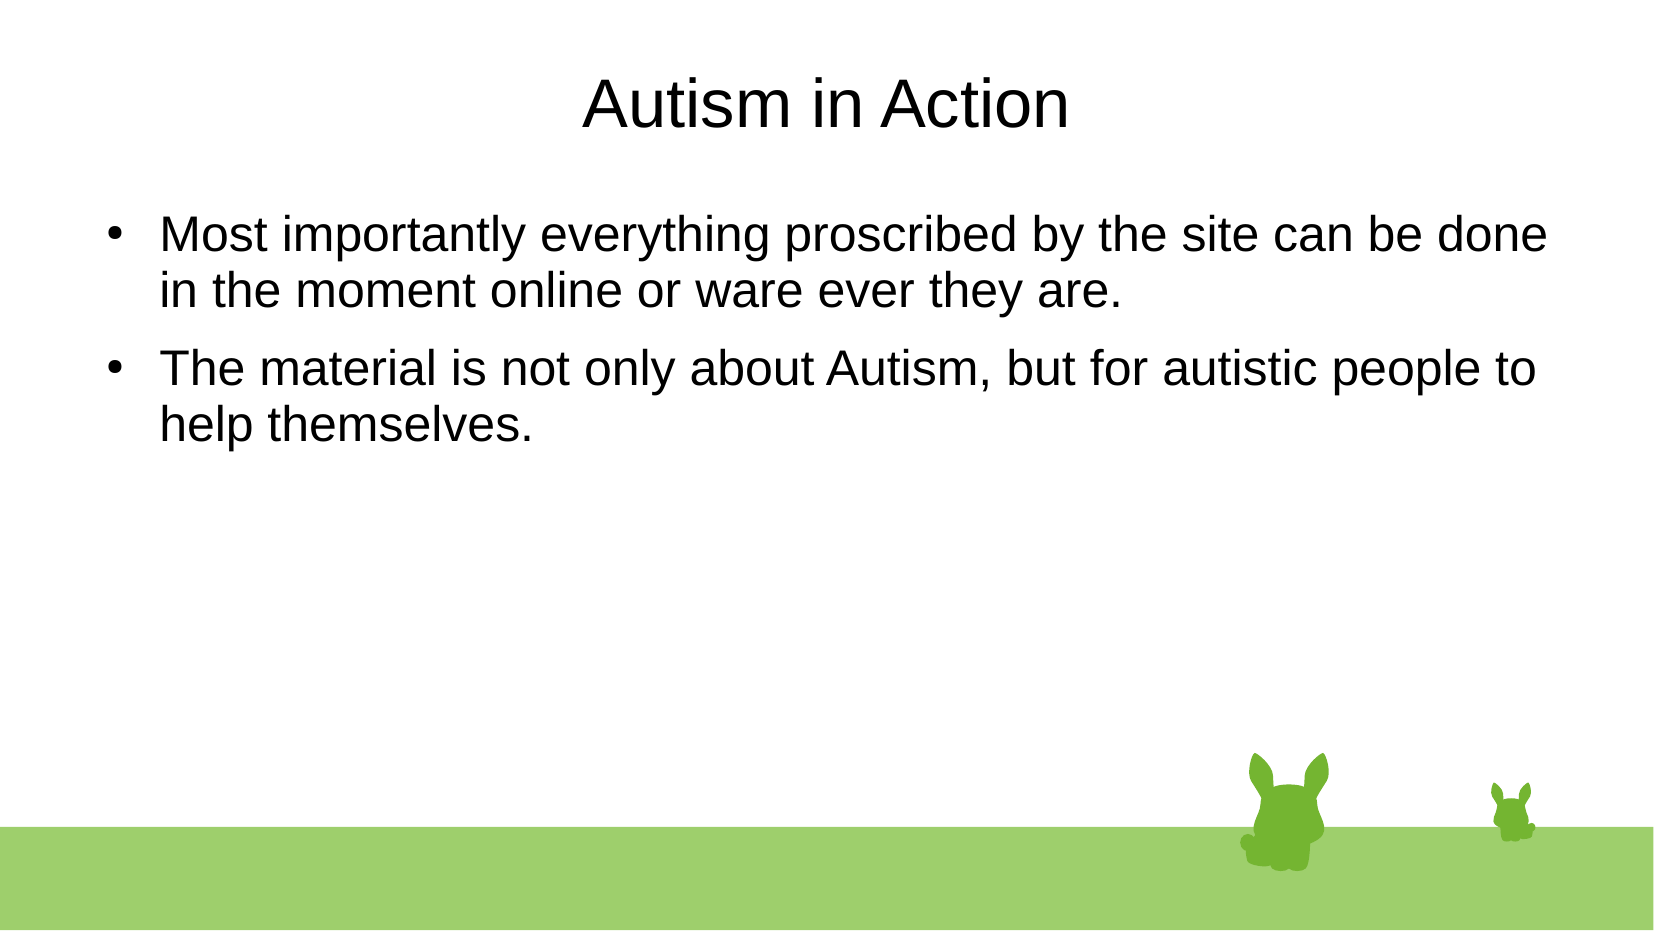

# Autism in Action
Most importantly everything proscribed by the site can be done in the moment online or ware ever they are.
The material is not only about Autism, but for autistic people to help themselves.